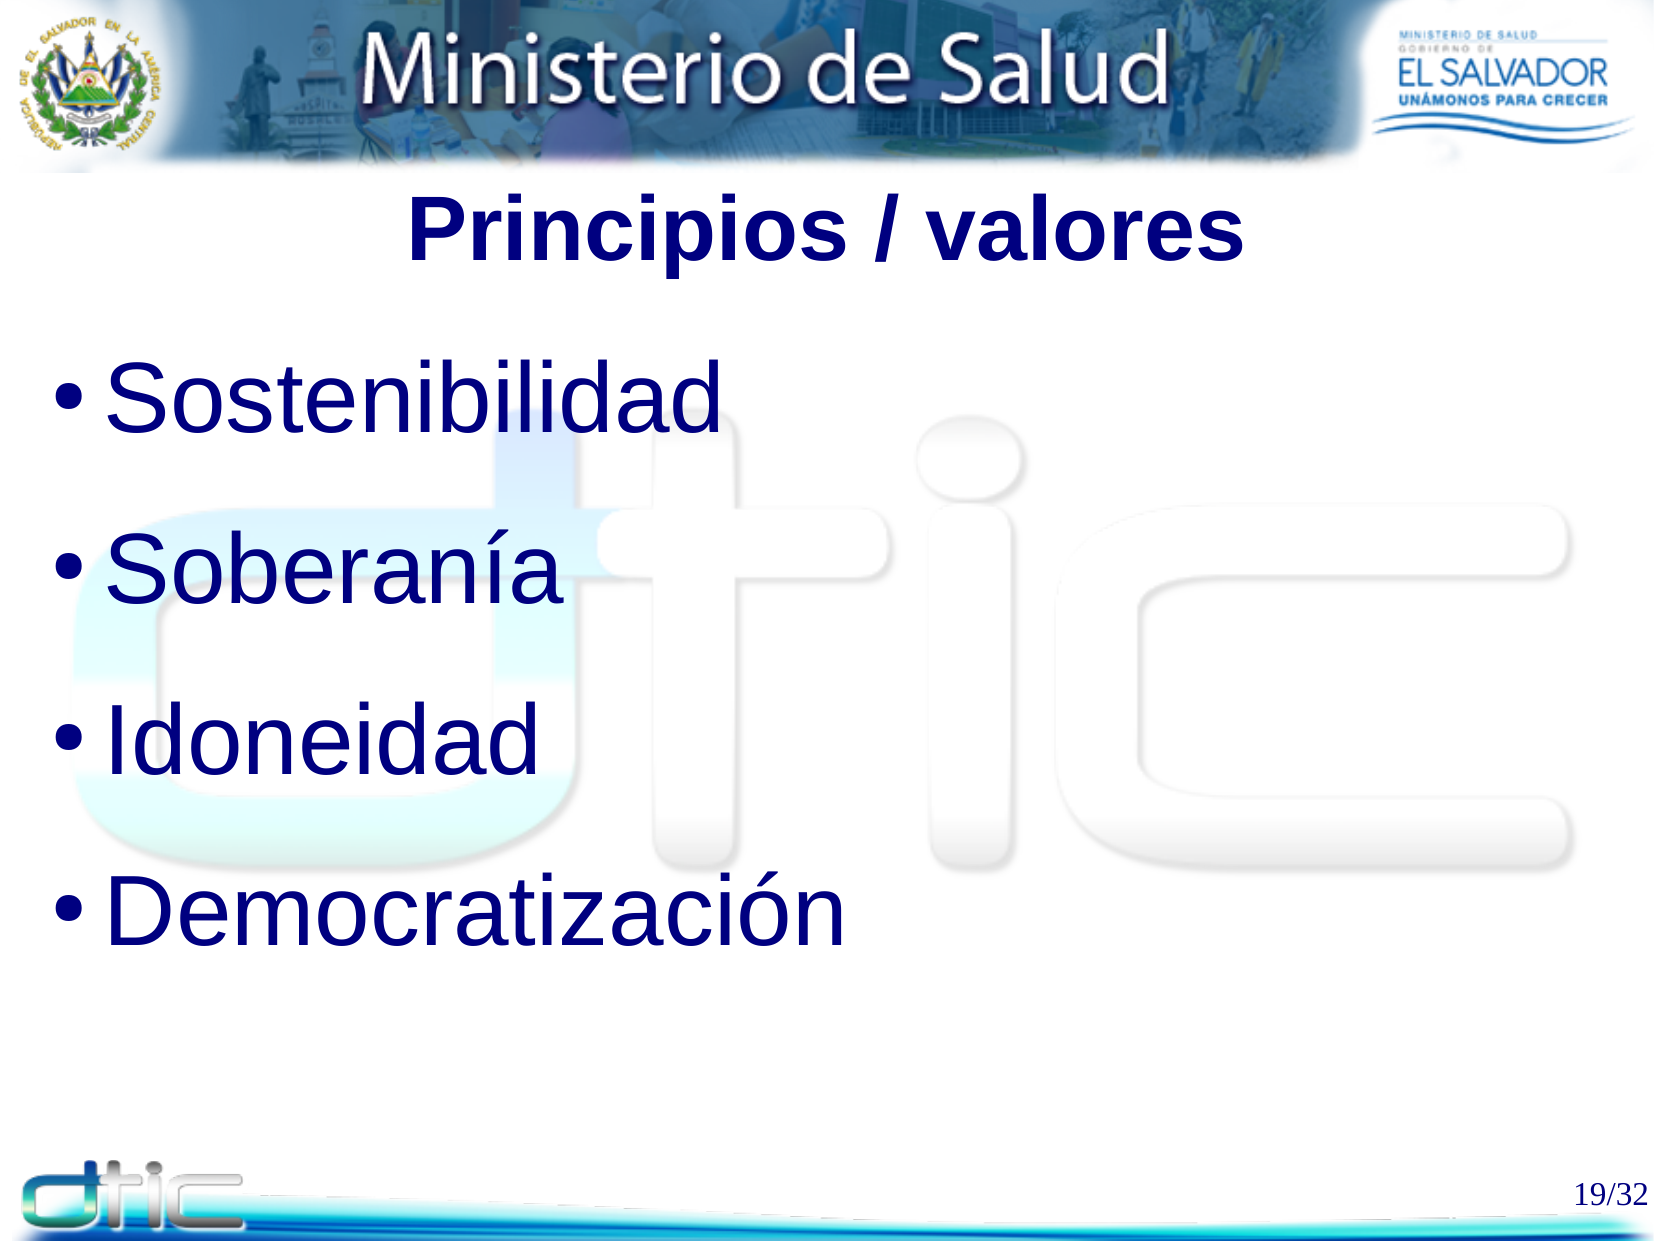

# Principios / valores
Sostenibilidad
Soberanía
Idoneidad
Democratización